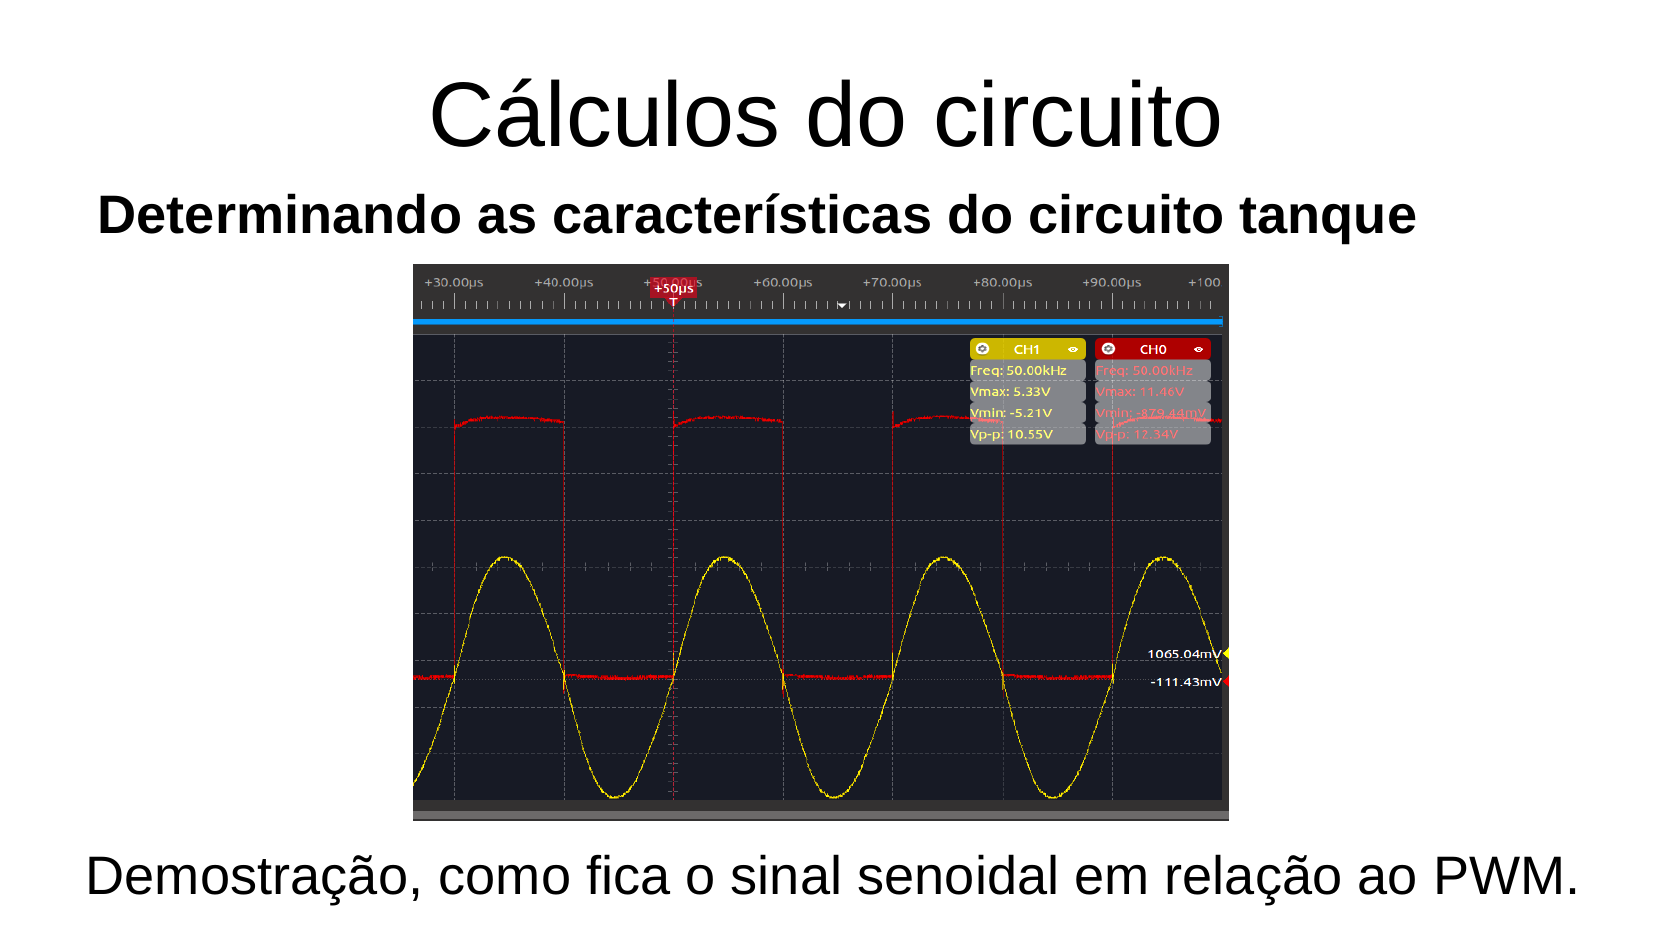

# Cálculos do circuito
Determinando as características do circuito tanque
Demostração, como fica o sinal senoidal em relação ao PWM.